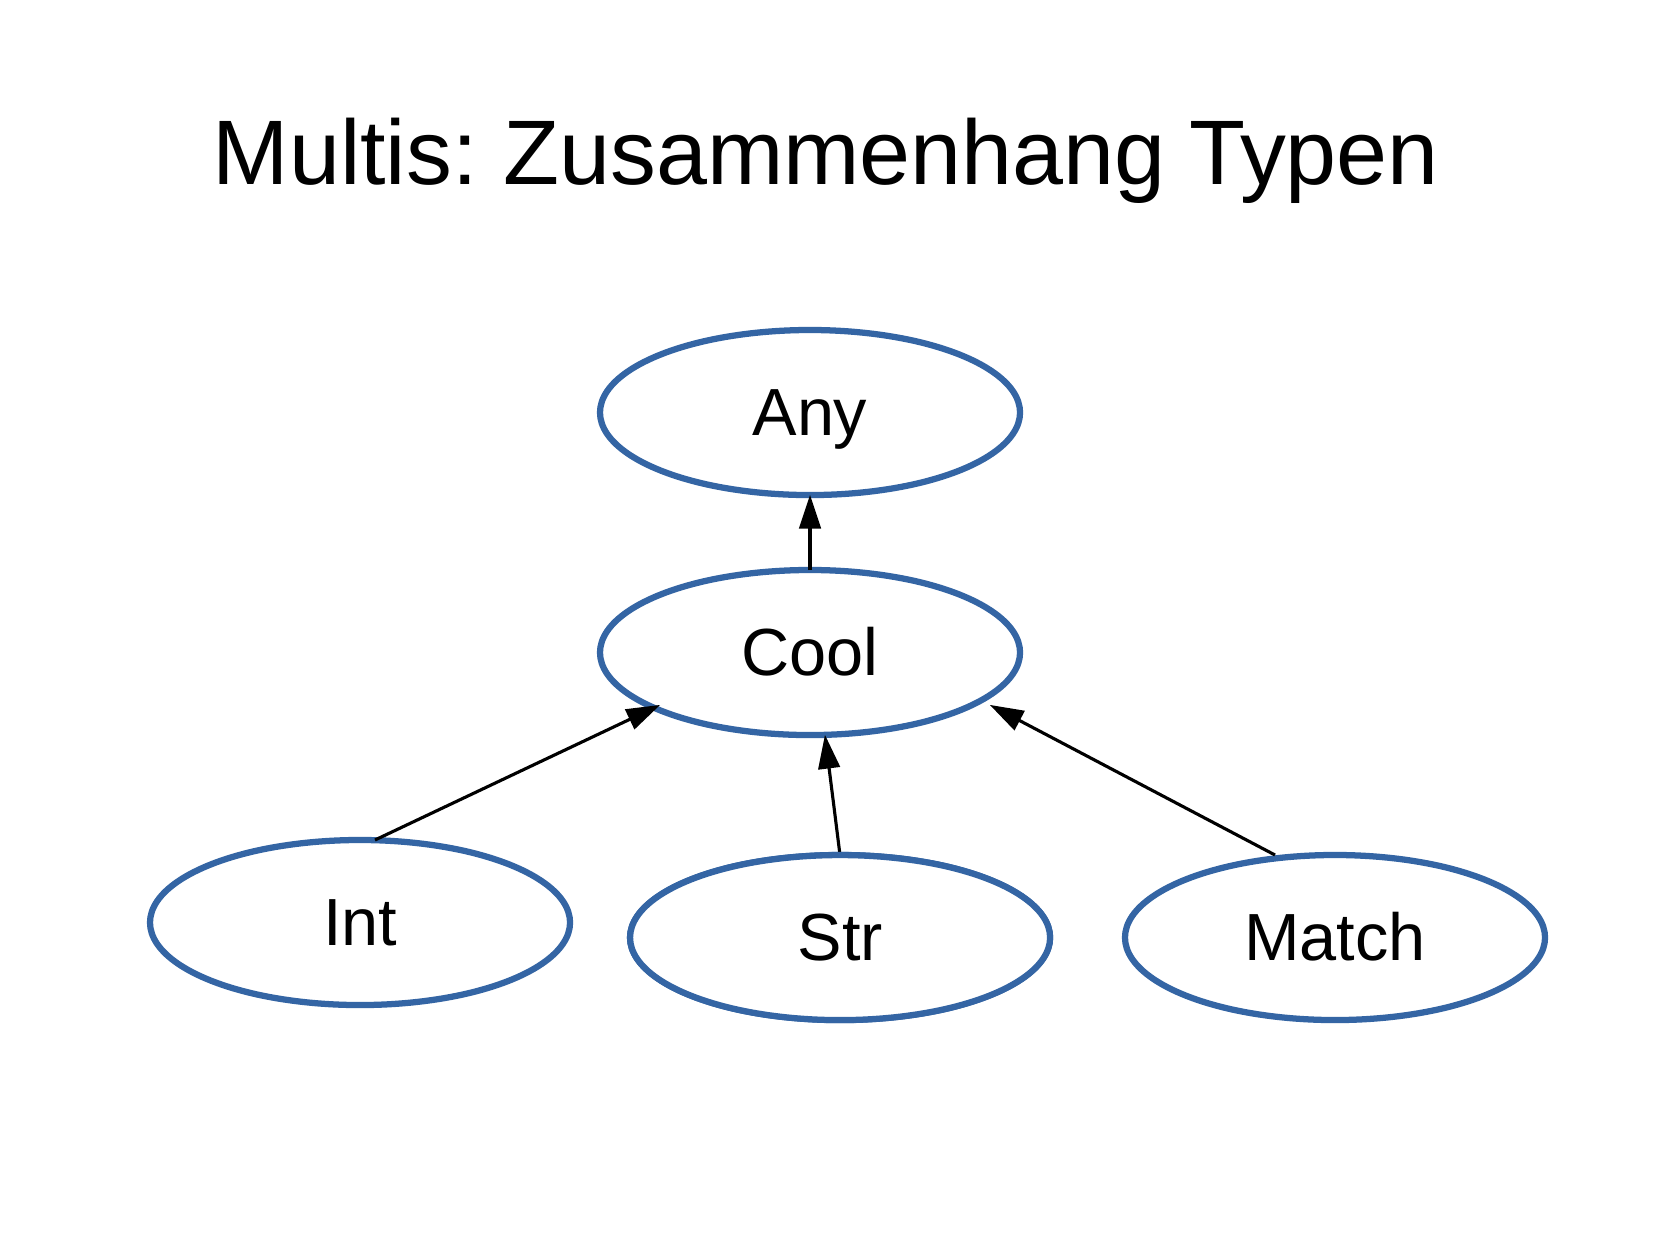

# Multis: Zusammenhang Typen
Any
Cool
Int
Str
Match
Str